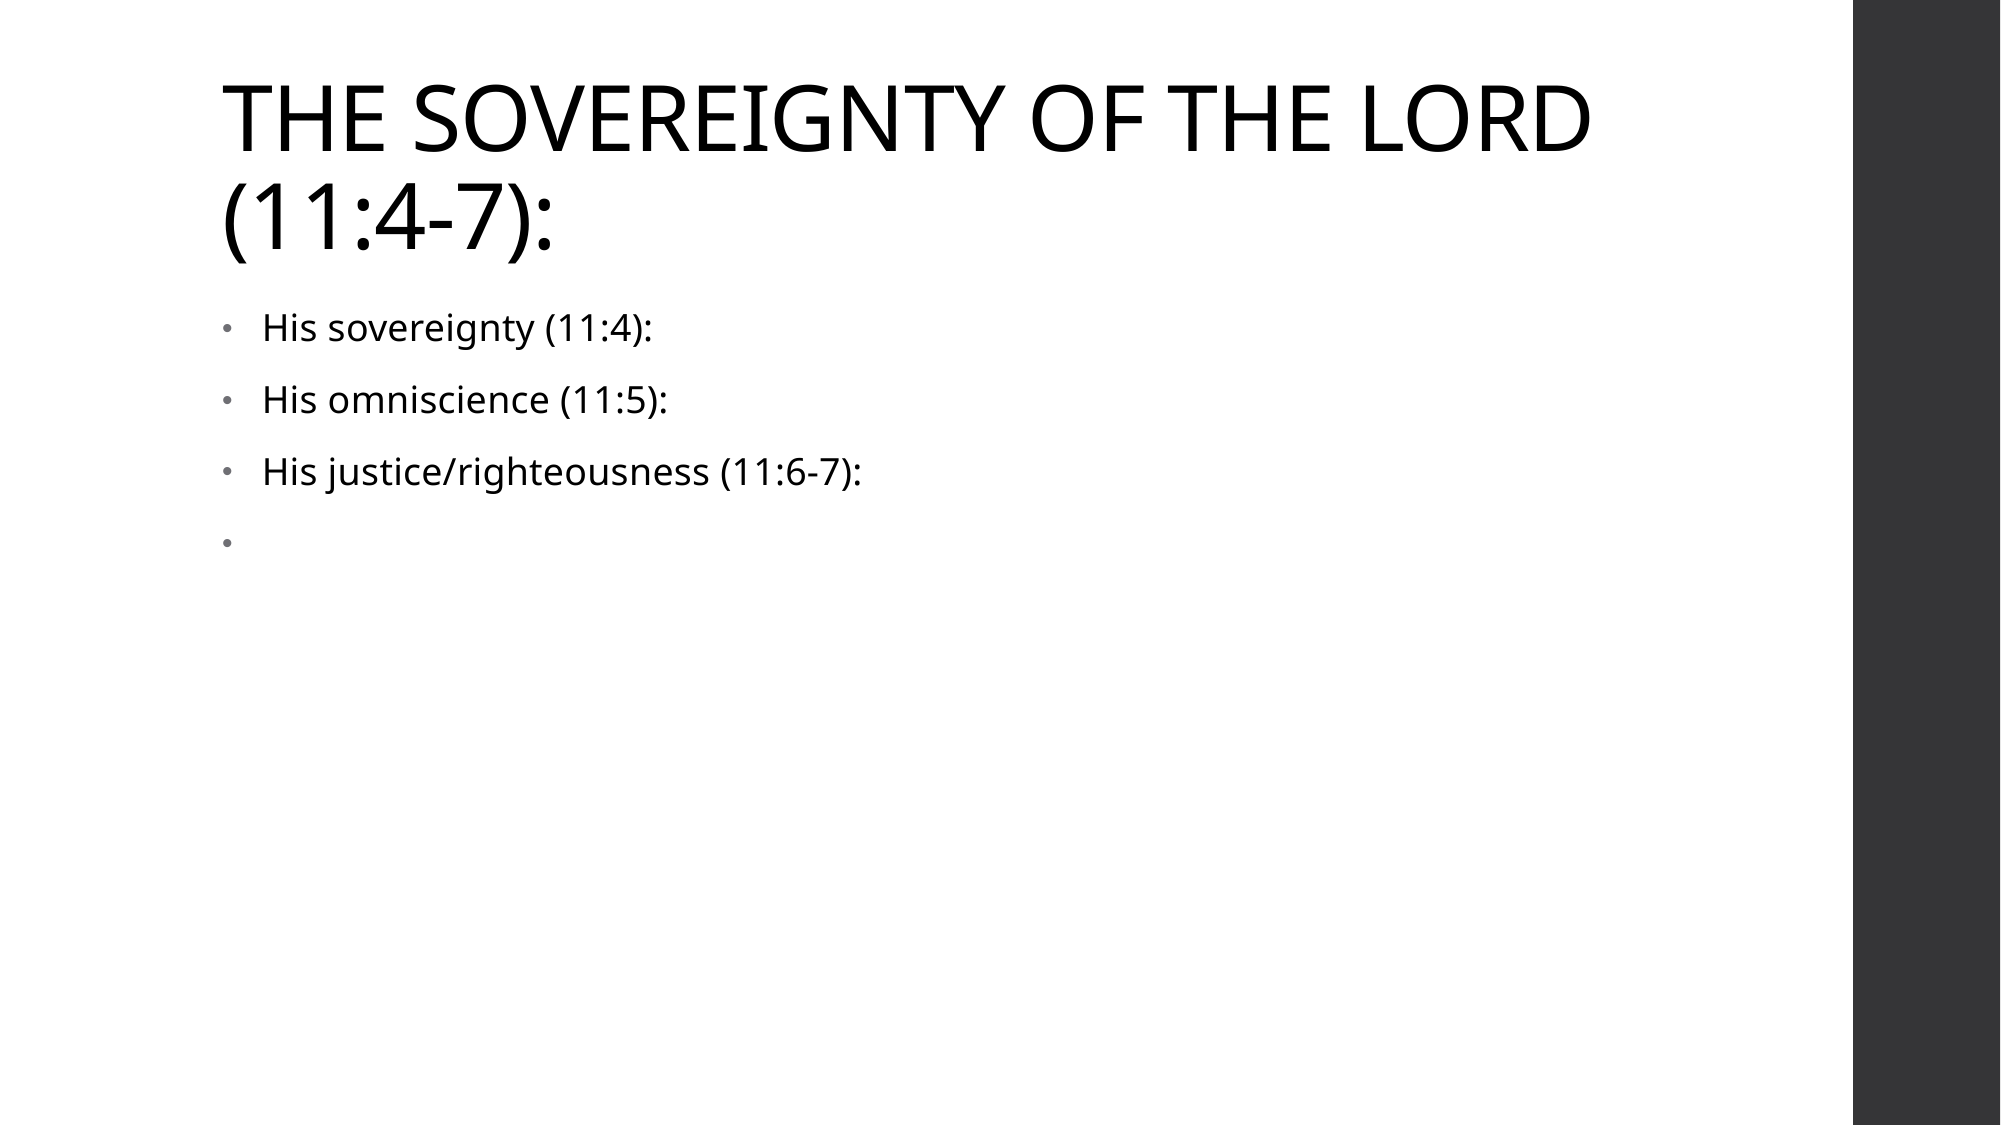

# THE SOVEREIGNTY OF THE LORD (11:4-7):
 His sovereignty (11:4):
 His omniscience (11:5):
 His justice/righteousness (11:6-7):